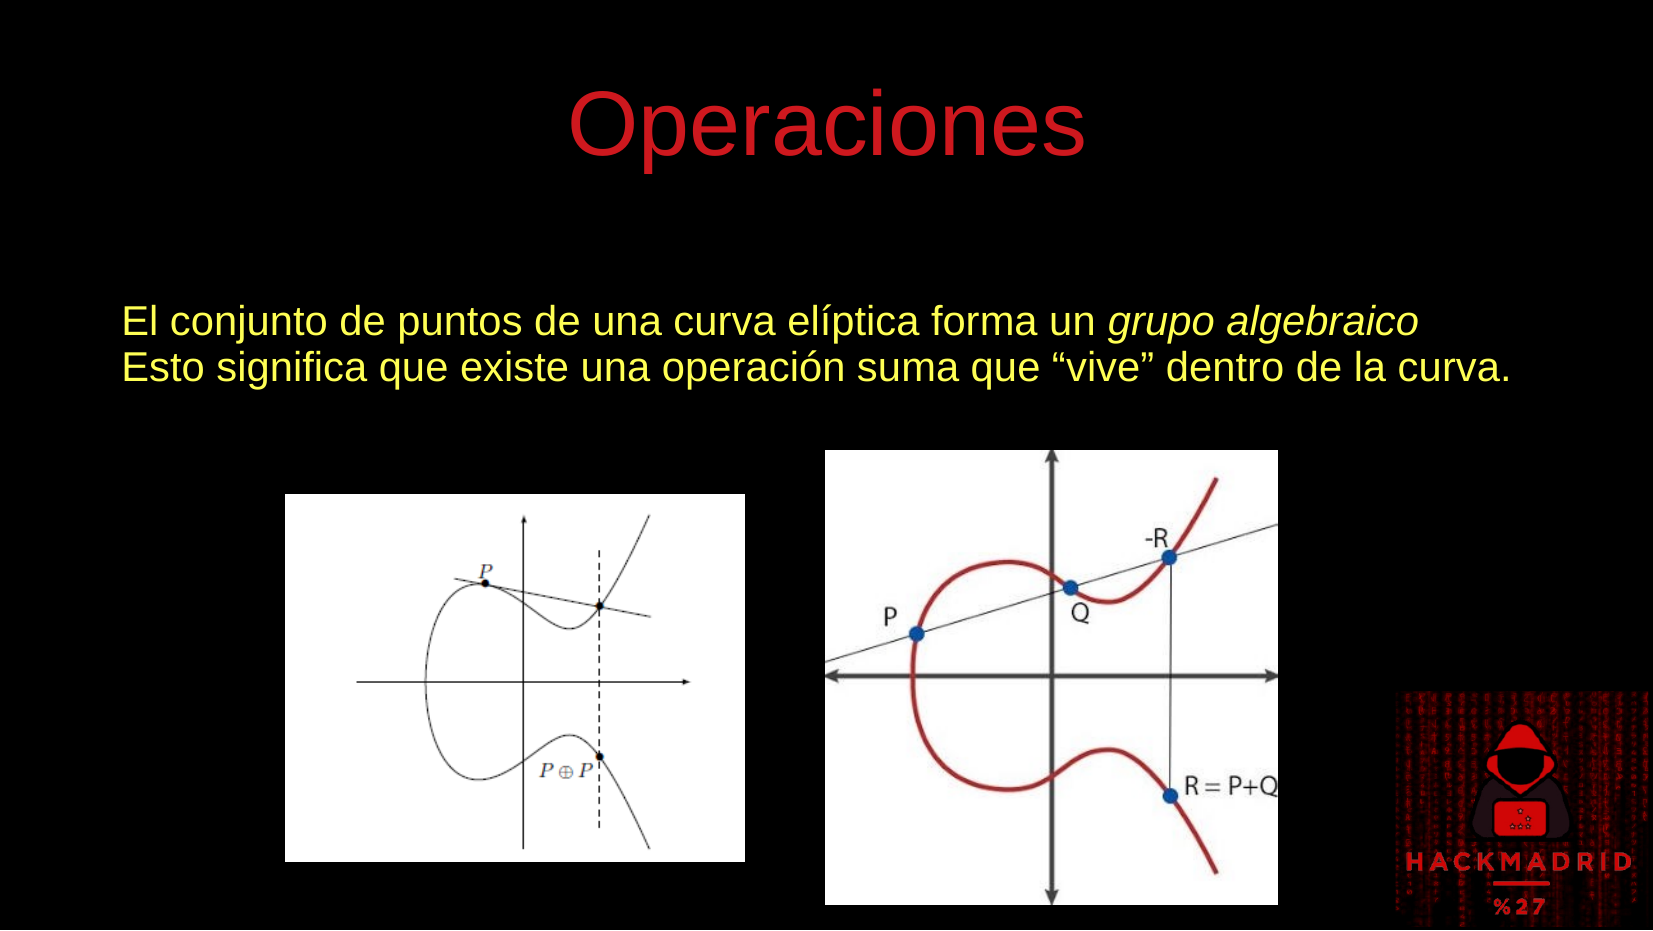

# Operaciones
El conjunto de puntos de una curva elíptica forma un grupo algebraico
Esto significa que existe una operación suma que “vive” dentro de la curva.